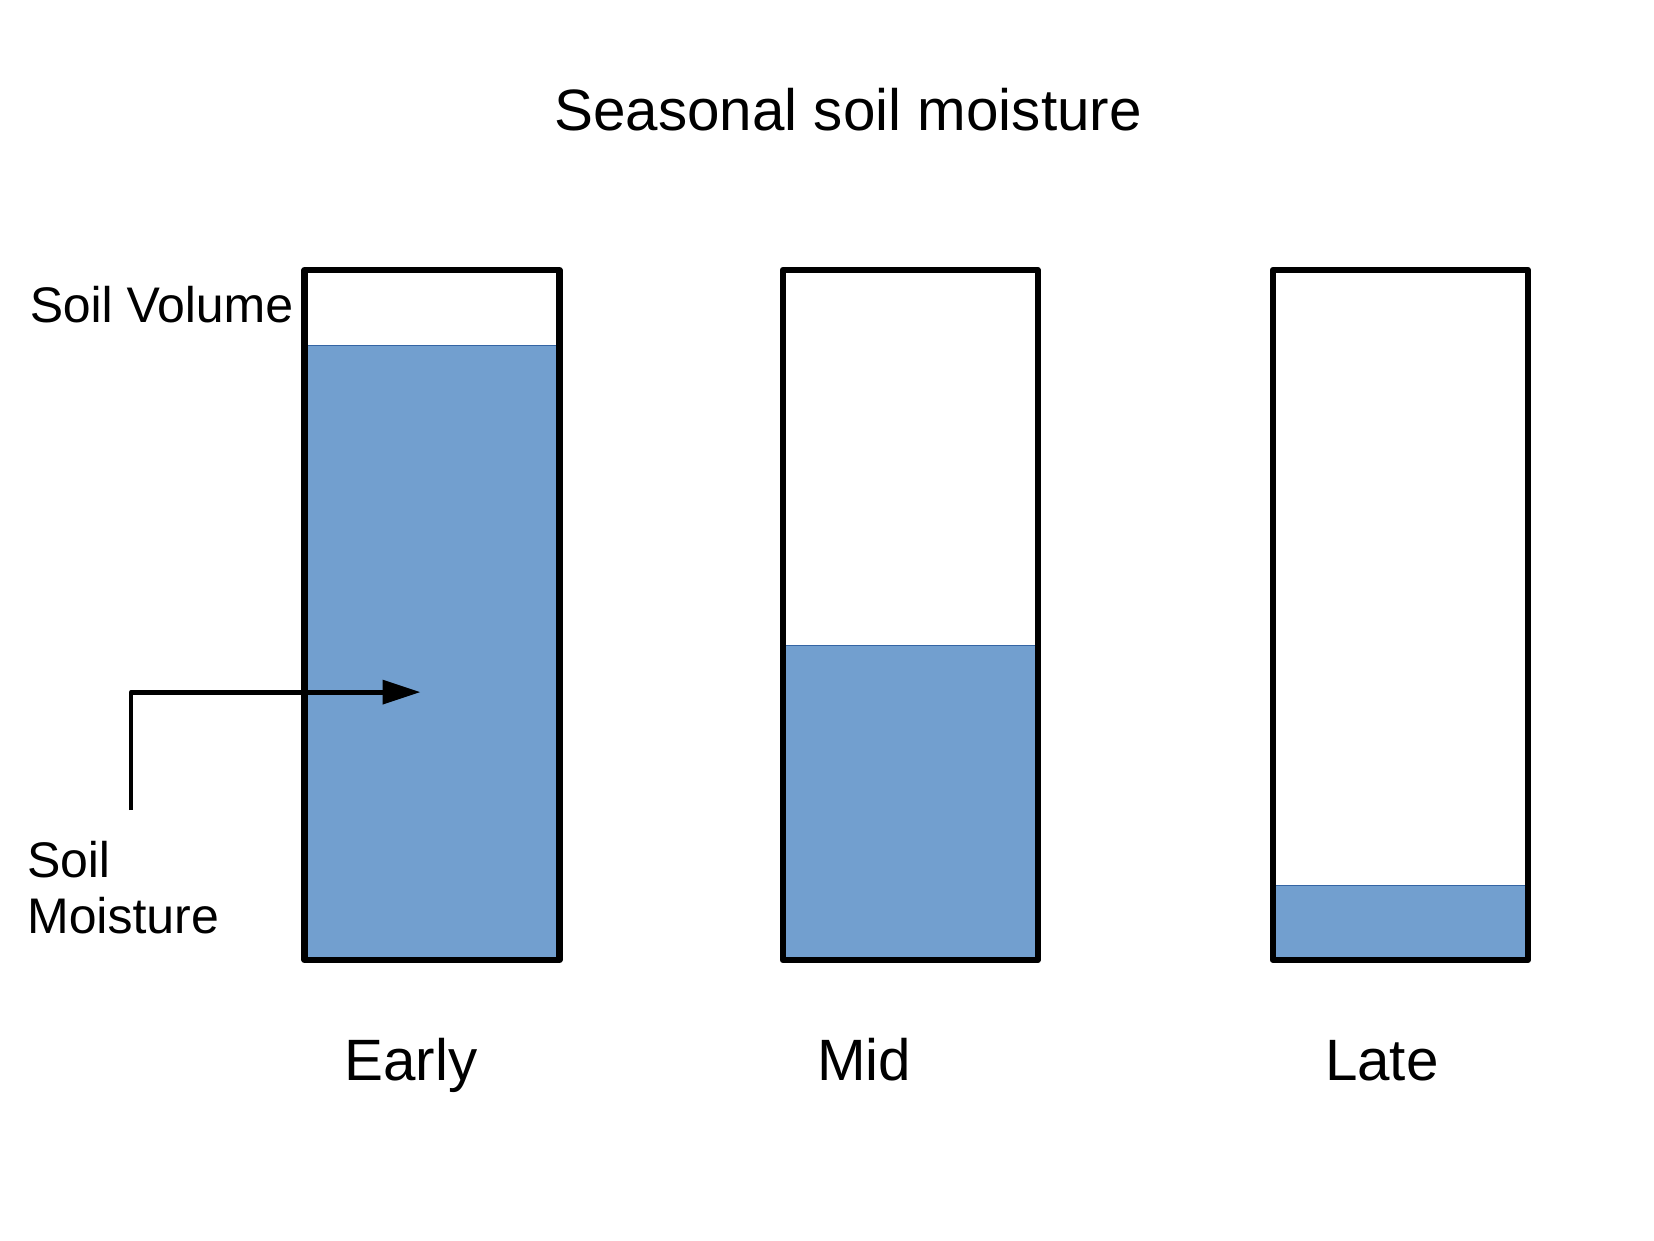

Seasonal soil moisture
Soil Volume
Soil Moisture
Early
Mid
Late